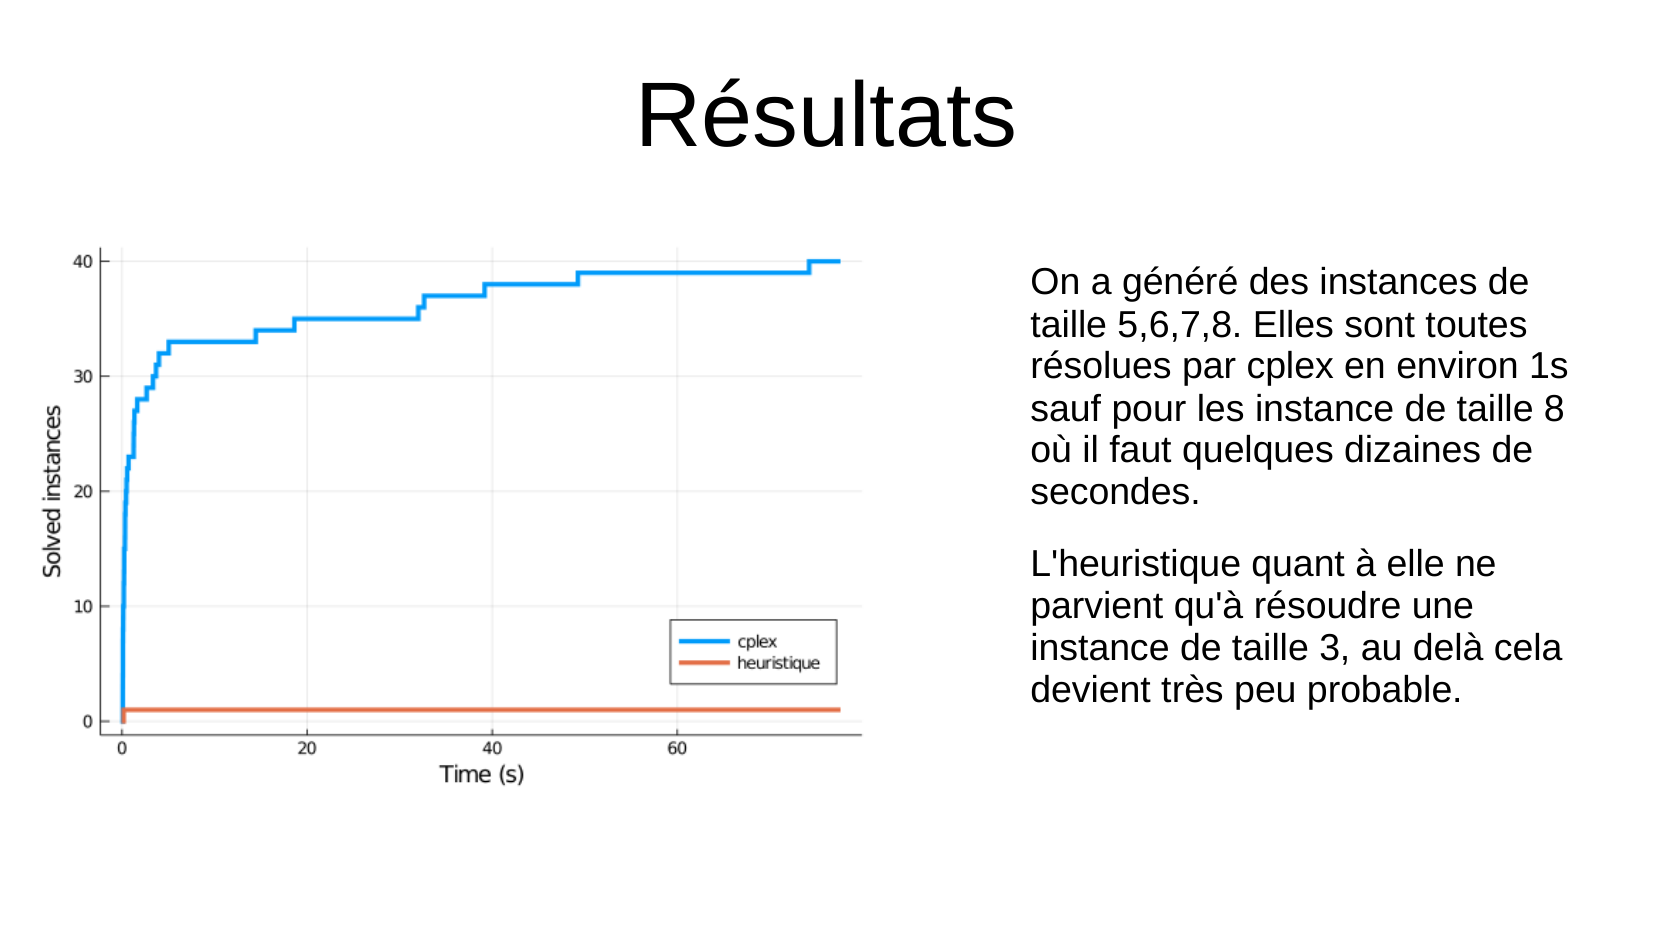

# Résultats
On a généré des instances de taille 5,6,7,8. Elles sont toutes résolues par cplex en environ 1s sauf pour les instance de taille 8 où il faut quelques dizaines de secondes.
L'heuristique quant à elle ne parvient qu'à résoudre une instance de taille 3, au delà cela devient très peu probable.